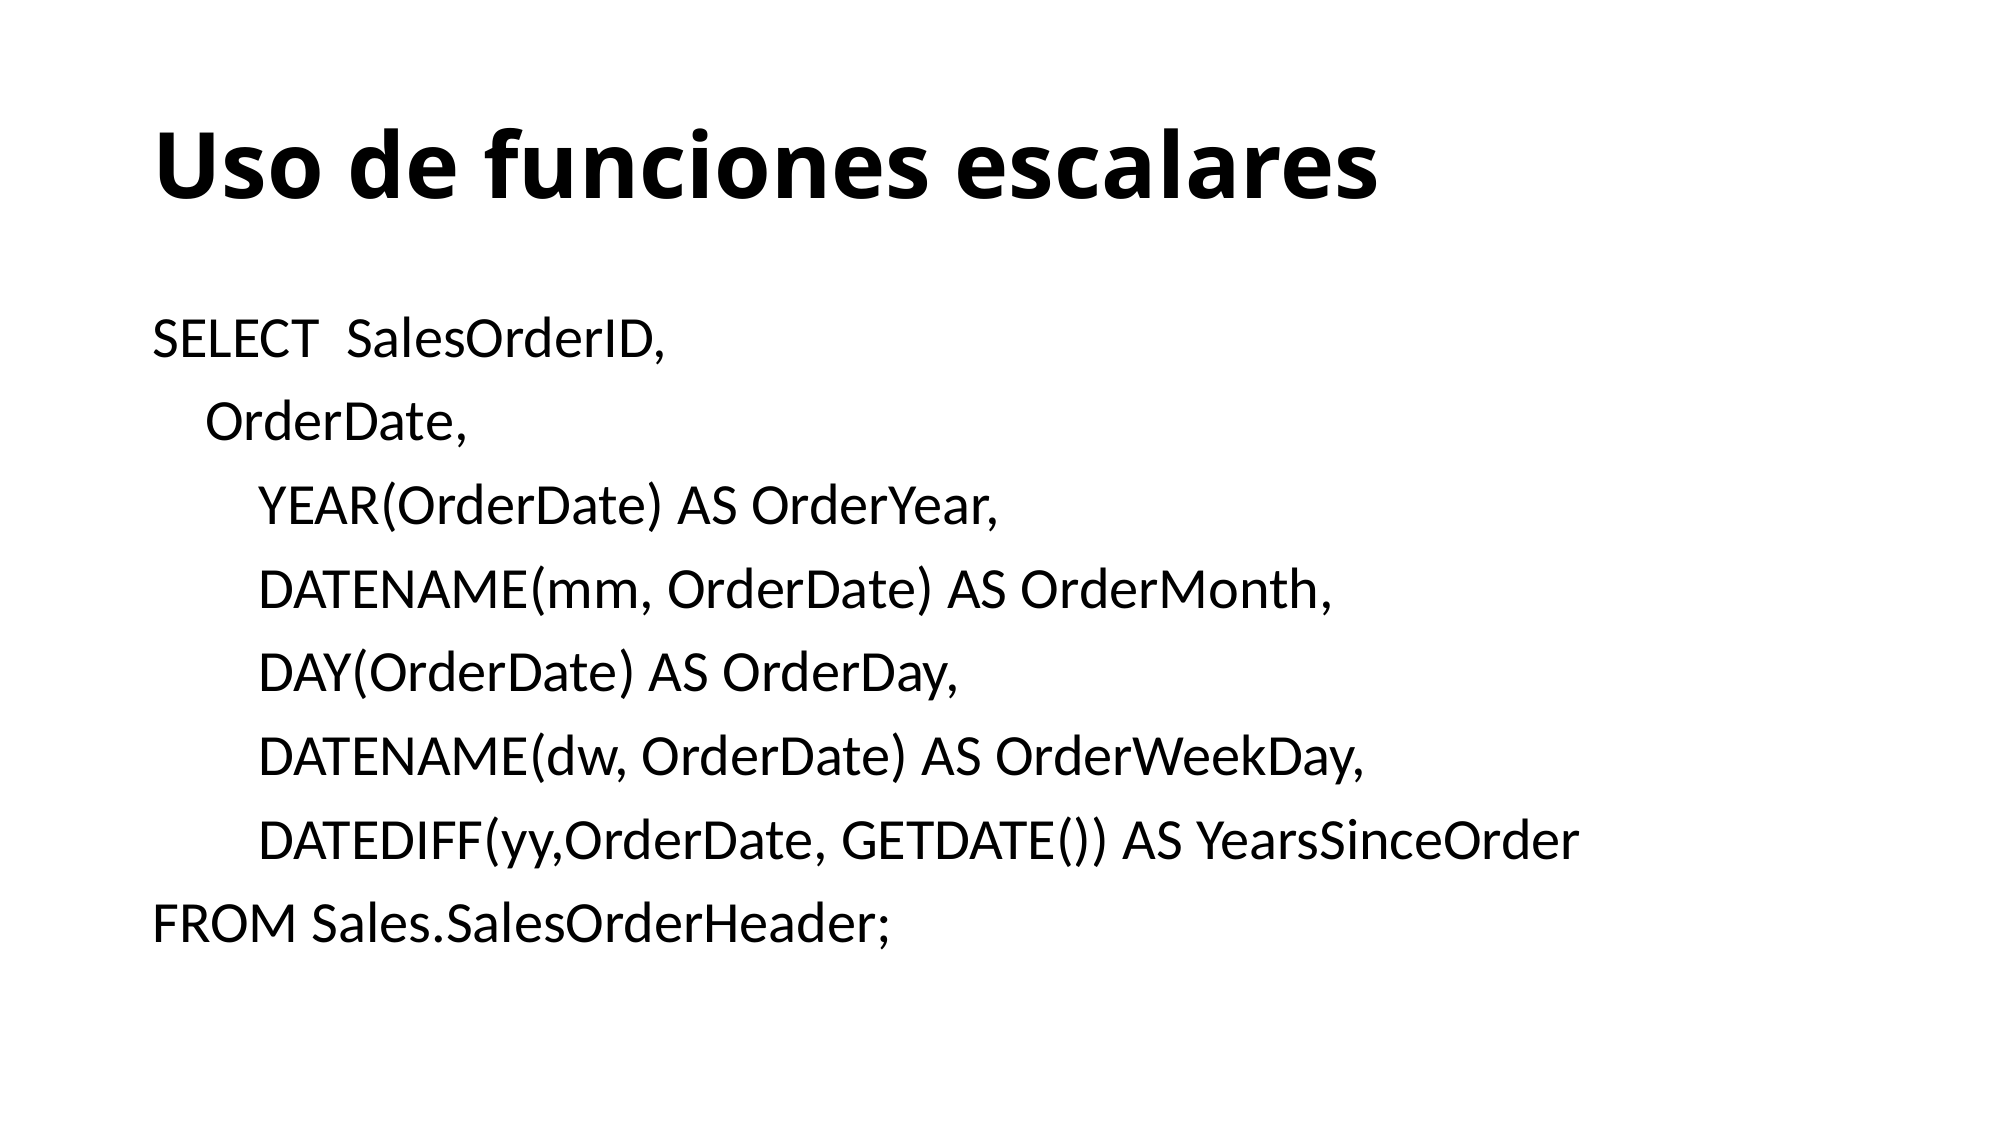

# Uso de funciones escalares
SELECT SalesOrderID,
 OrderDate,
 YEAR(OrderDate) AS OrderYear,
 DATENAME(mm, OrderDate) AS OrderMonth,
 DAY(OrderDate) AS OrderDay,
 DATENAME(dw, OrderDate) AS OrderWeekDay,
 DATEDIFF(yy,OrderDate, GETDATE()) AS YearsSinceOrder
FROM Sales.SalesOrderHeader;